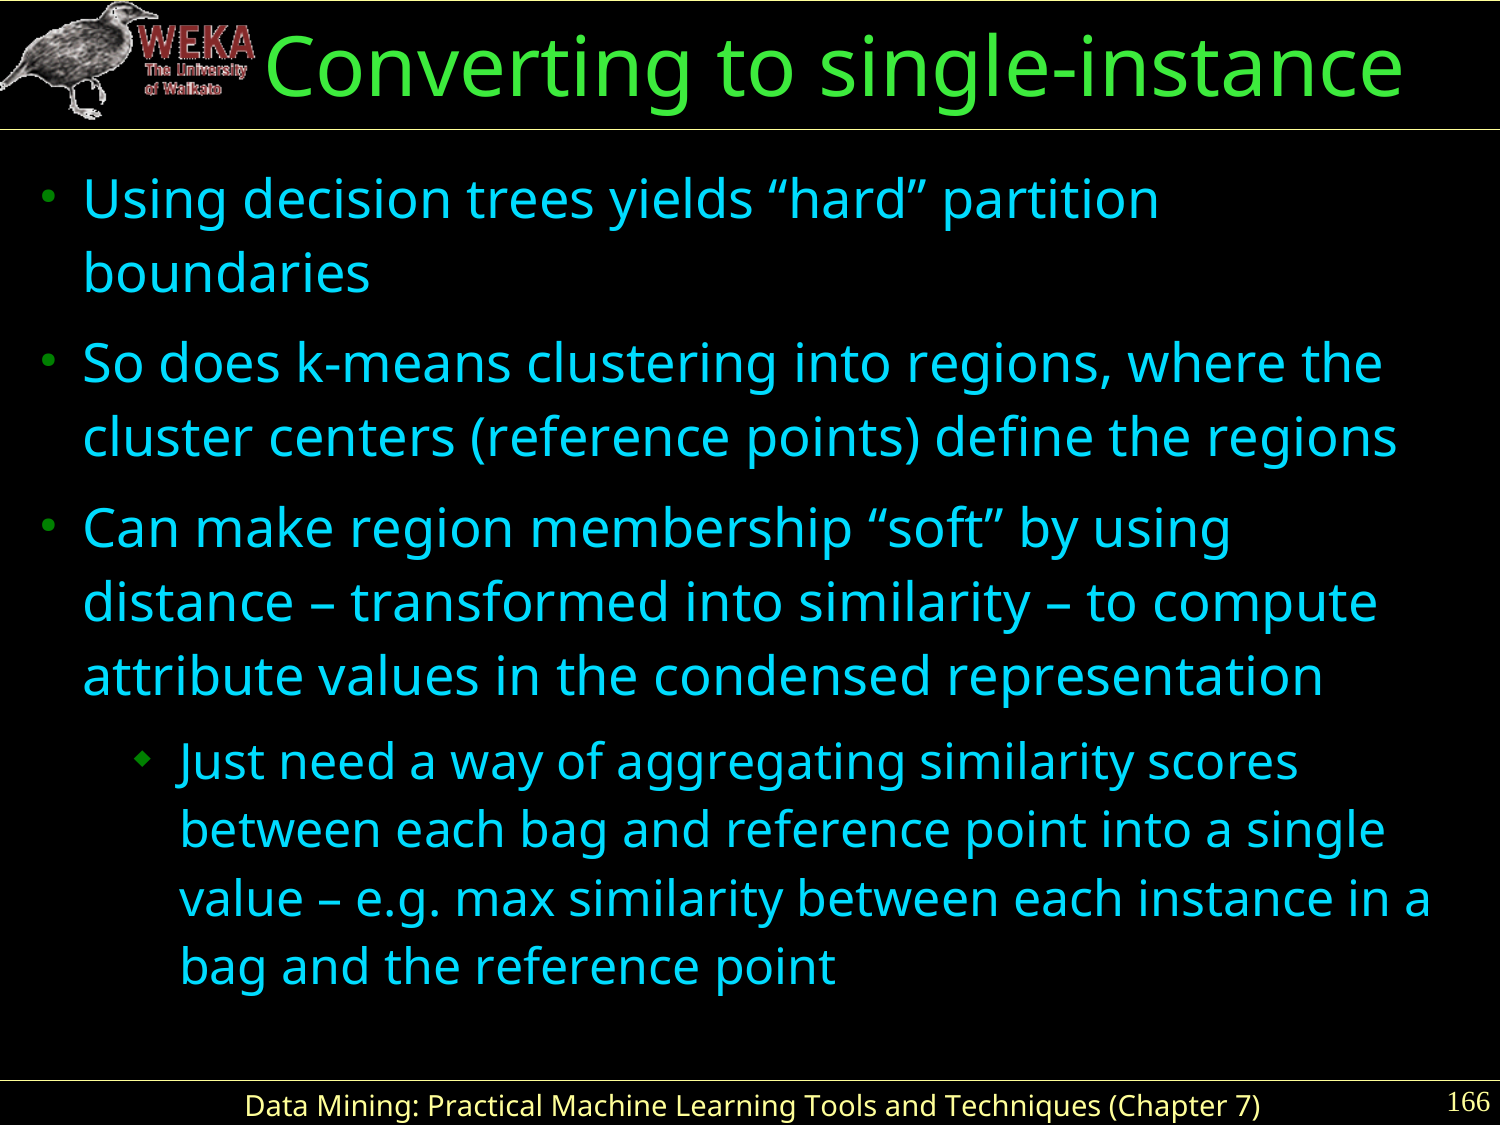

# Converting to single-instance
Using decision trees yields “hard” partition boundaries
So does k-means clustering into regions, where the cluster centers (reference points) define the regions
Can make region membership “soft” by using distance – transformed into similarity – to compute attribute values in the condensed representation
Just need a way of aggregating similarity scores between each bag and reference point into a single value – e.g. max similarity between each instance in a bag and the reference point
Data Mining: Practical Machine Learning Tools and Techniques (Chapter 7)
166